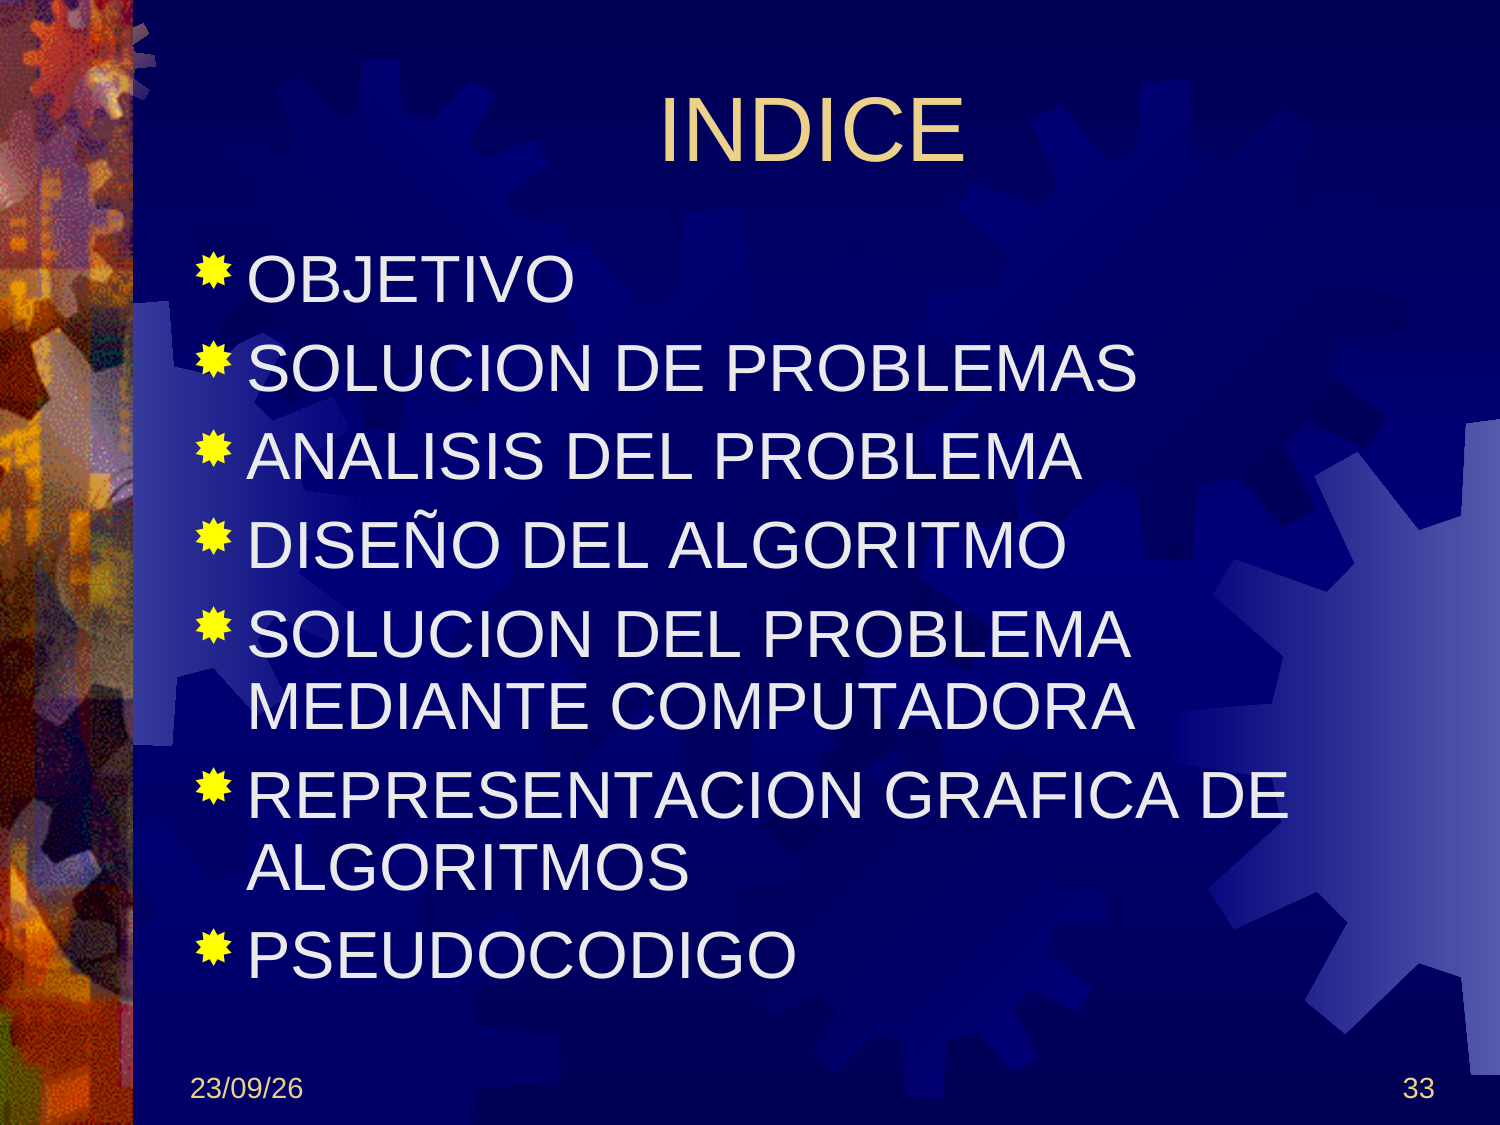

# INDICE
OBJETIVO
SOLUCION DE PROBLEMAS
ANALISIS DEL PROBLEMA
DISEÑO DEL ALGORITMO
SOLUCION DEL PROBLEMA MEDIANTE COMPUTADORA
REPRESENTACION GRAFICA DE ALGORITMOS
PSEUDOCODIGO